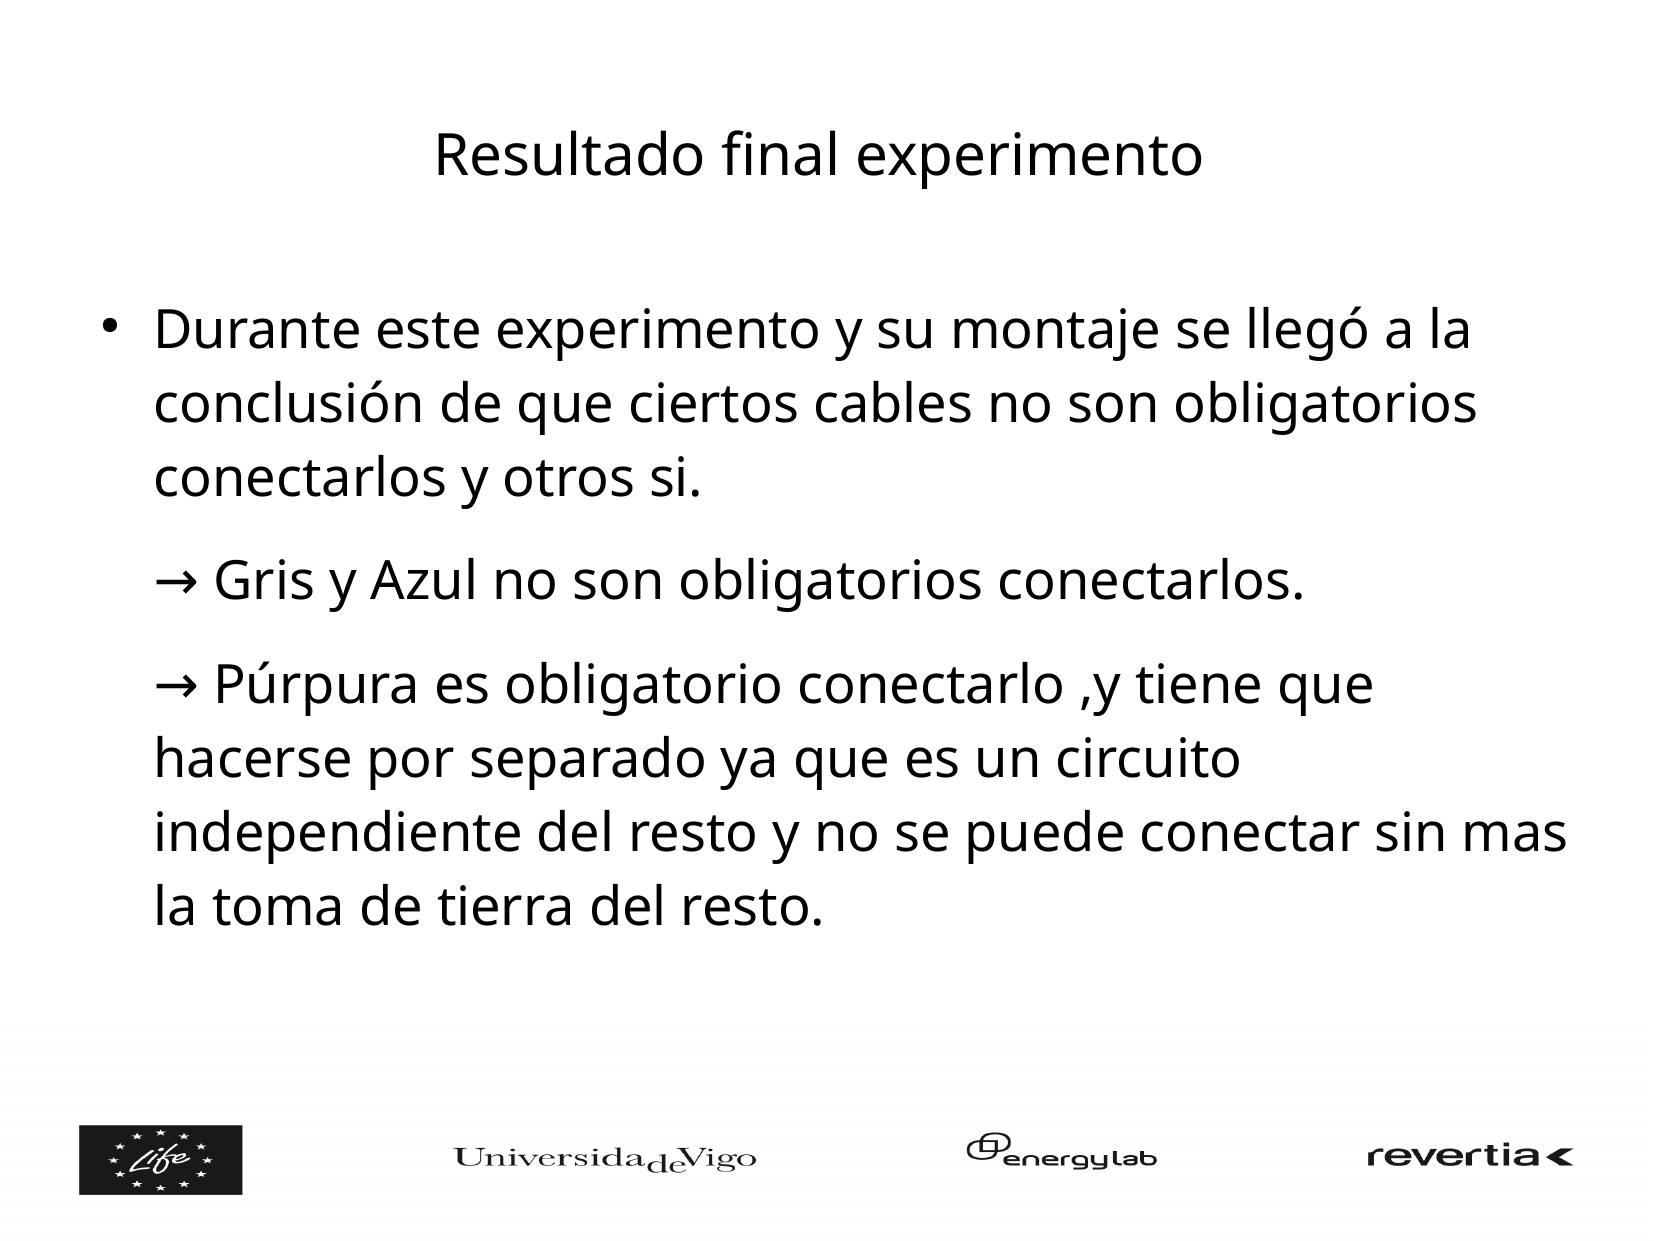

# Resultado final experimento
Durante este experimento y su montaje se llegó a la conclusión de que ciertos cables no son obligatorios conectarlos y otros si.
→ Gris y Azul no son obligatorios conectarlos.
→ Púrpura es obligatorio conectarlo ,y tiene que hacerse por separado ya que es un circuito independiente del resto y no se puede conectar sin mas la toma de tierra del resto.